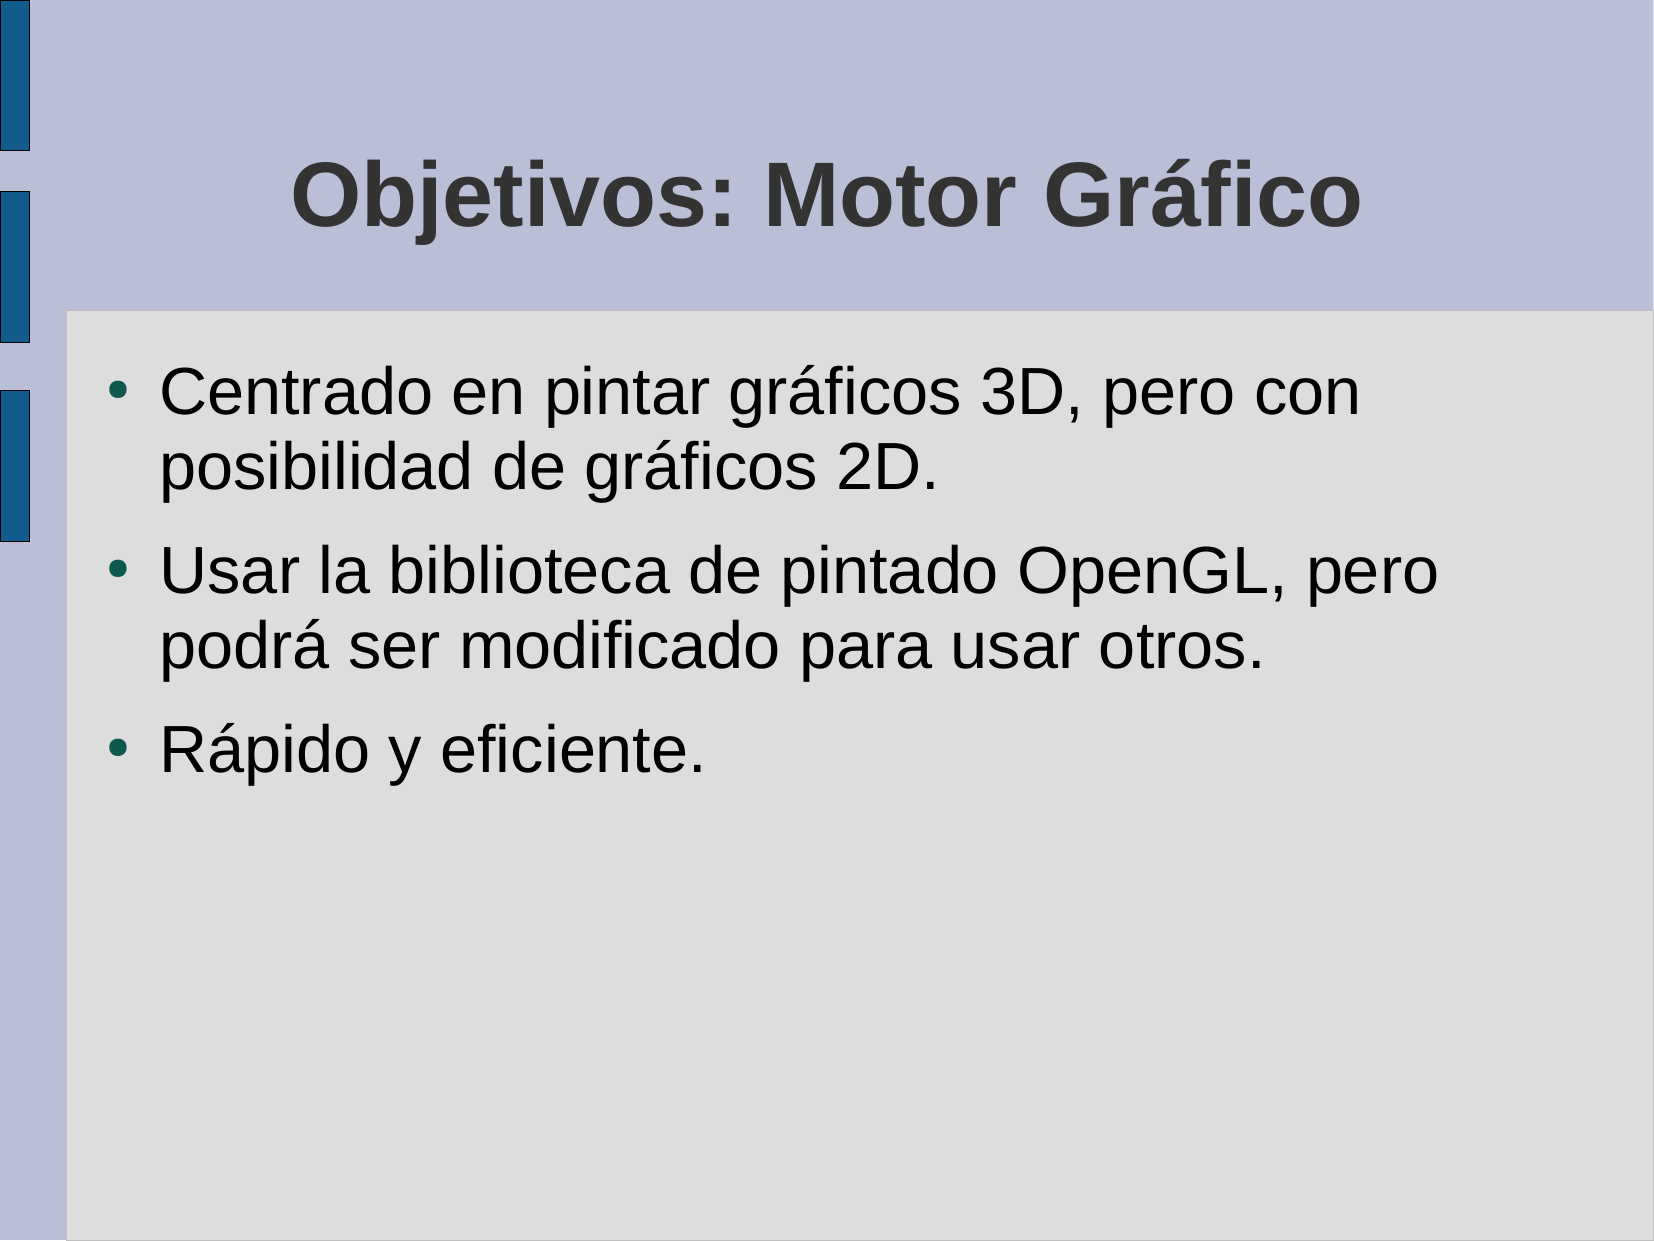

# Objetivos: Motor Gráfico
Centrado en pintar gráficos 3D, pero con posibilidad de gráficos 2D.
Usar la biblioteca de pintado OpenGL, pero podrá ser modificado para usar otros.
Rápido y eficiente.